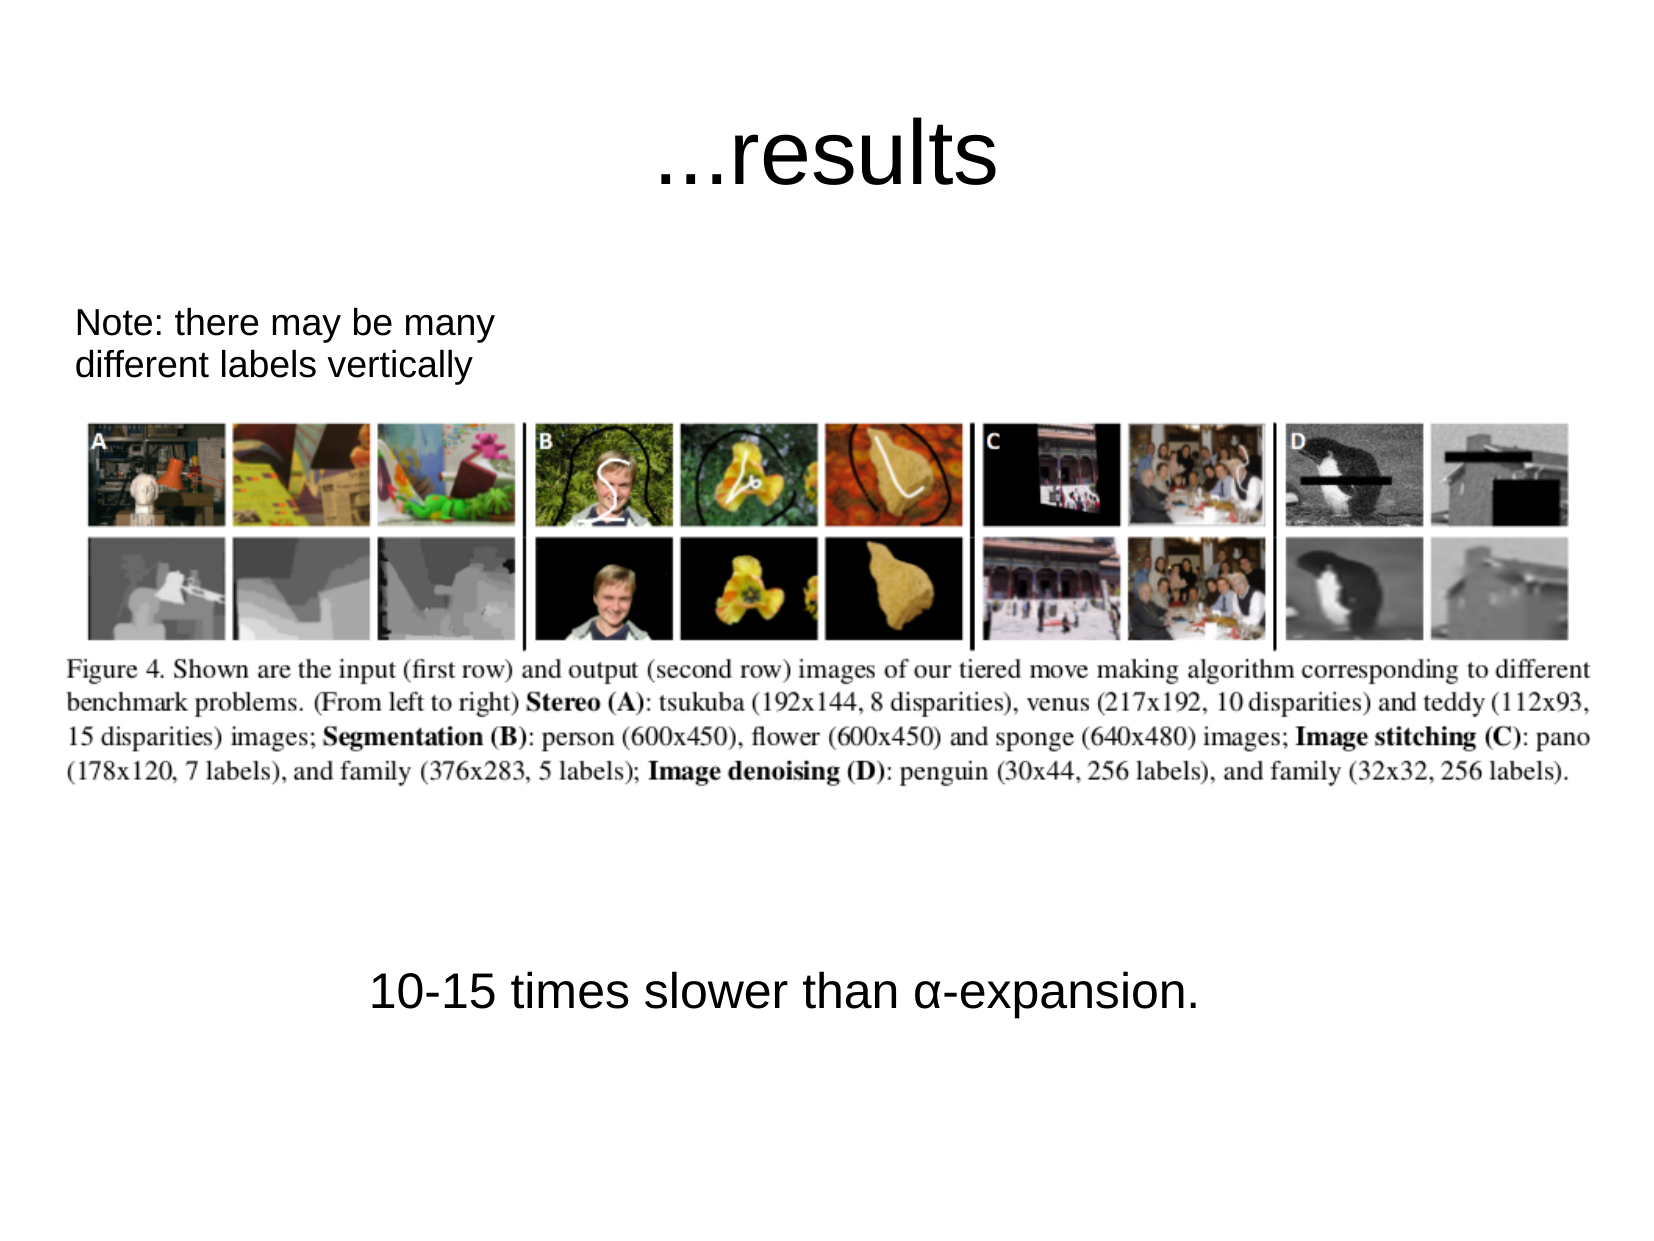

# ...results
Note: there may be many different labels vertically
10-15 times slower than α-expansion.